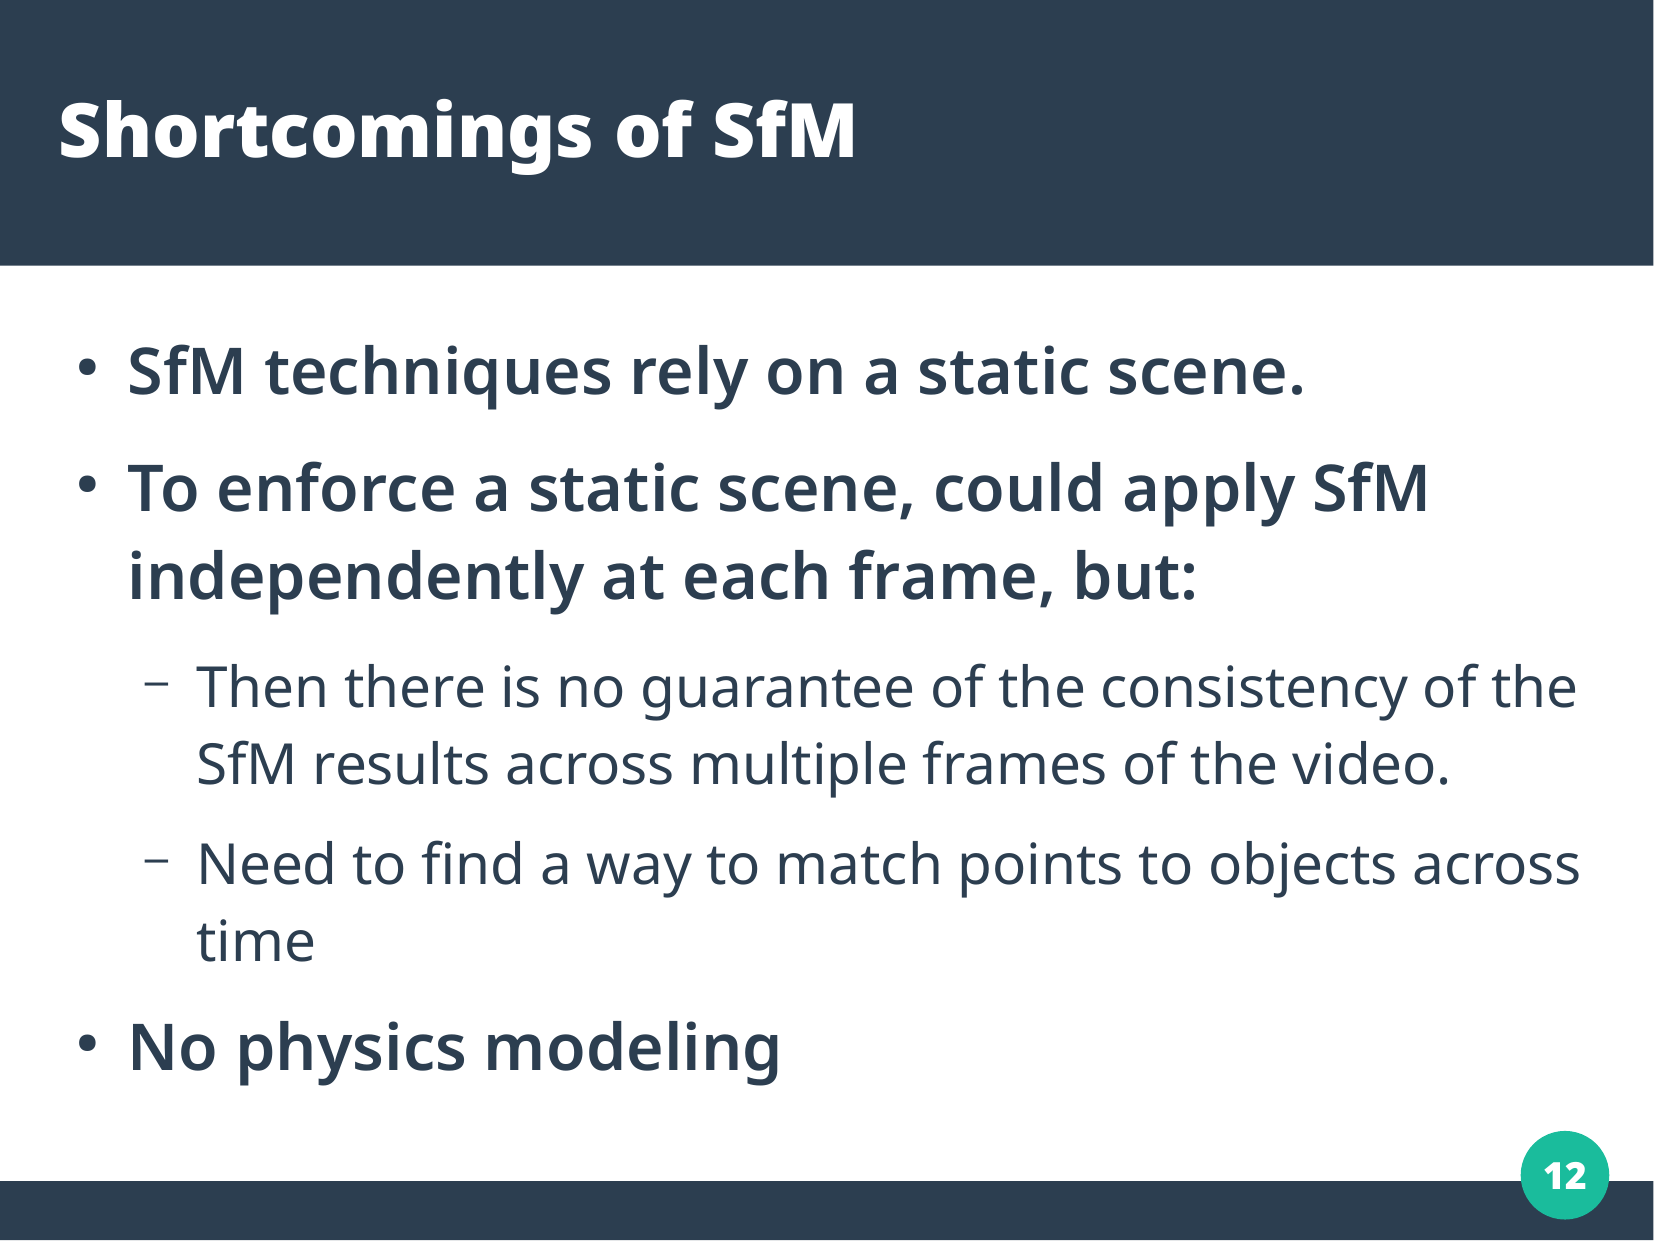

# Shortcomings of SfM
SfM techniques rely on a static scene.
To enforce a static scene, could apply SfM independently at each frame, but:
Then there is no guarantee of the consistency of the SfM results across multiple frames of the video.
Need to find a way to match points to objects across time
No physics modeling
12